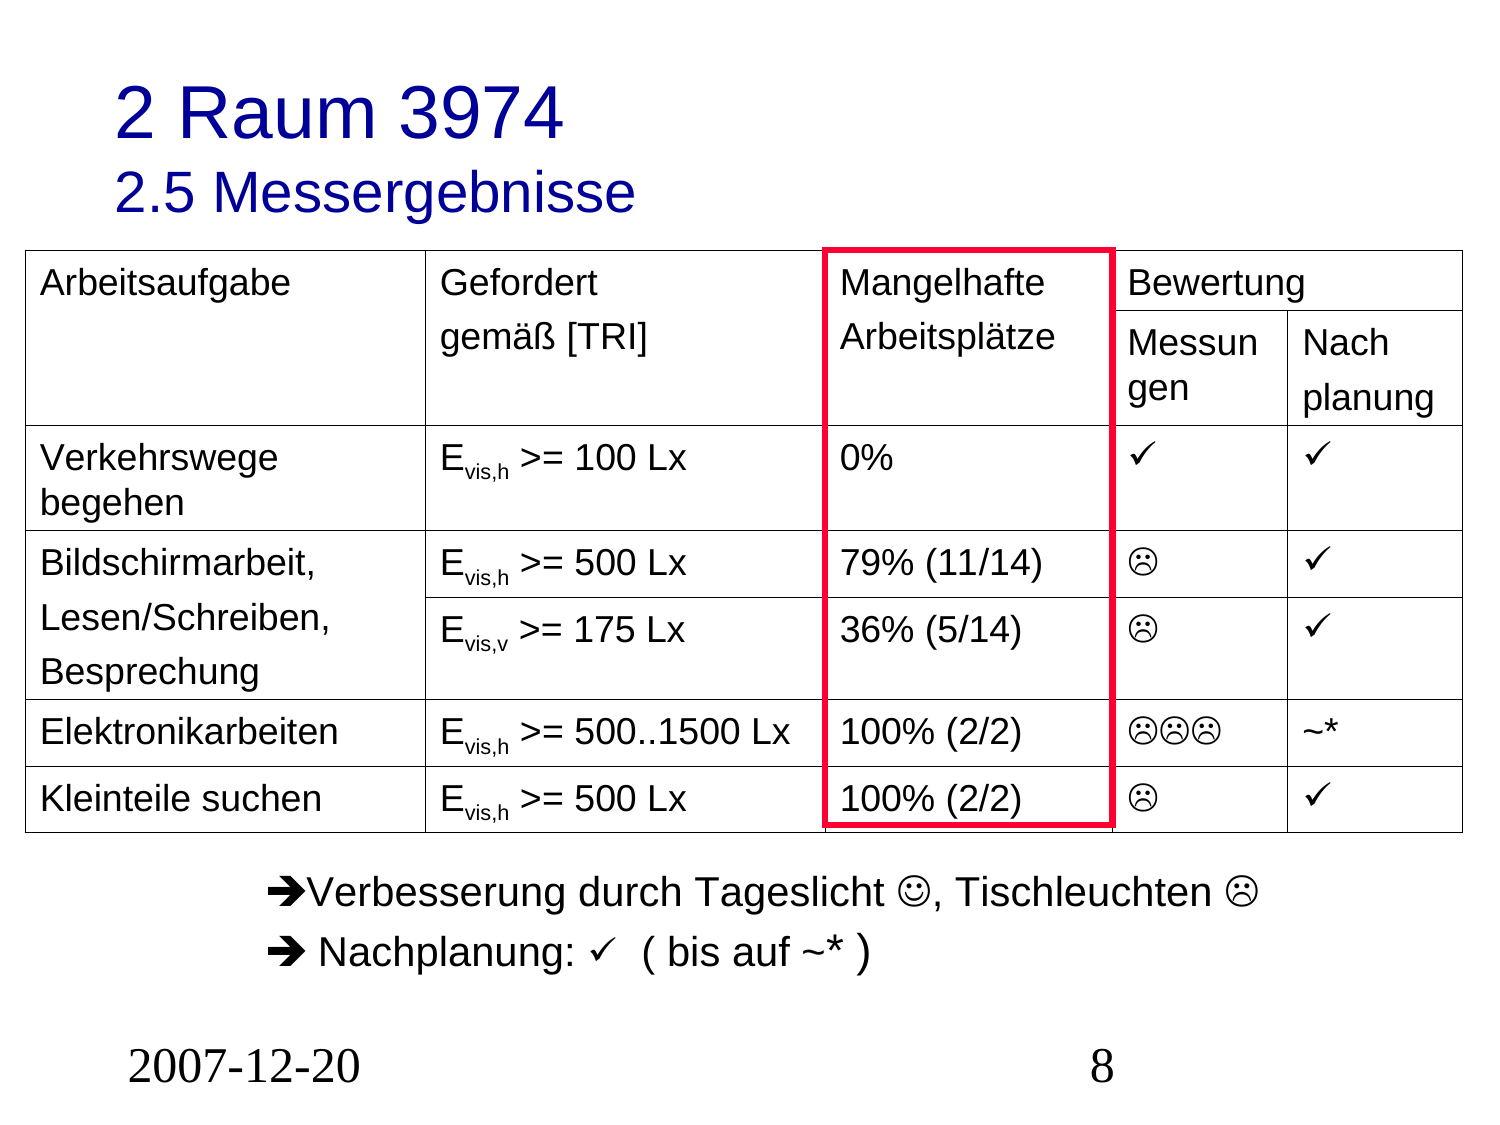

# 2 Raum 3974 2.5 Messergebnisse
| Arbeitsaufgabe | Gefordert gemäß [TRI] | Mangelhafte Arbeitsplätze | Bewertung | |
| --- | --- | --- | --- | --- |
| | | | Messungen | Nach planung |
| Verkehrswege begehen | Evis,h >= 100 Lx | 0% |  |  |
| Bildschirmarbeit, Lesen/Schreiben, Besprechung | Evis,h >= 500 Lx | 79% (11/14) |  |  |
| | Evis,v >= 175 Lx | 36% (5/14) |  |  |
| Elektronikarbeiten | Evis,h >= 500..1500 Lx | 100% (2/2) |  | ~\* |
| Kleinteile suchen | Evis,h >= 500 Lx | 100% (2/2) |  |  |
Verbesserung durch Tageslicht , Tischleuchten 
 Nachplanung:  ( bis auf ~* )
2007-12-20
8